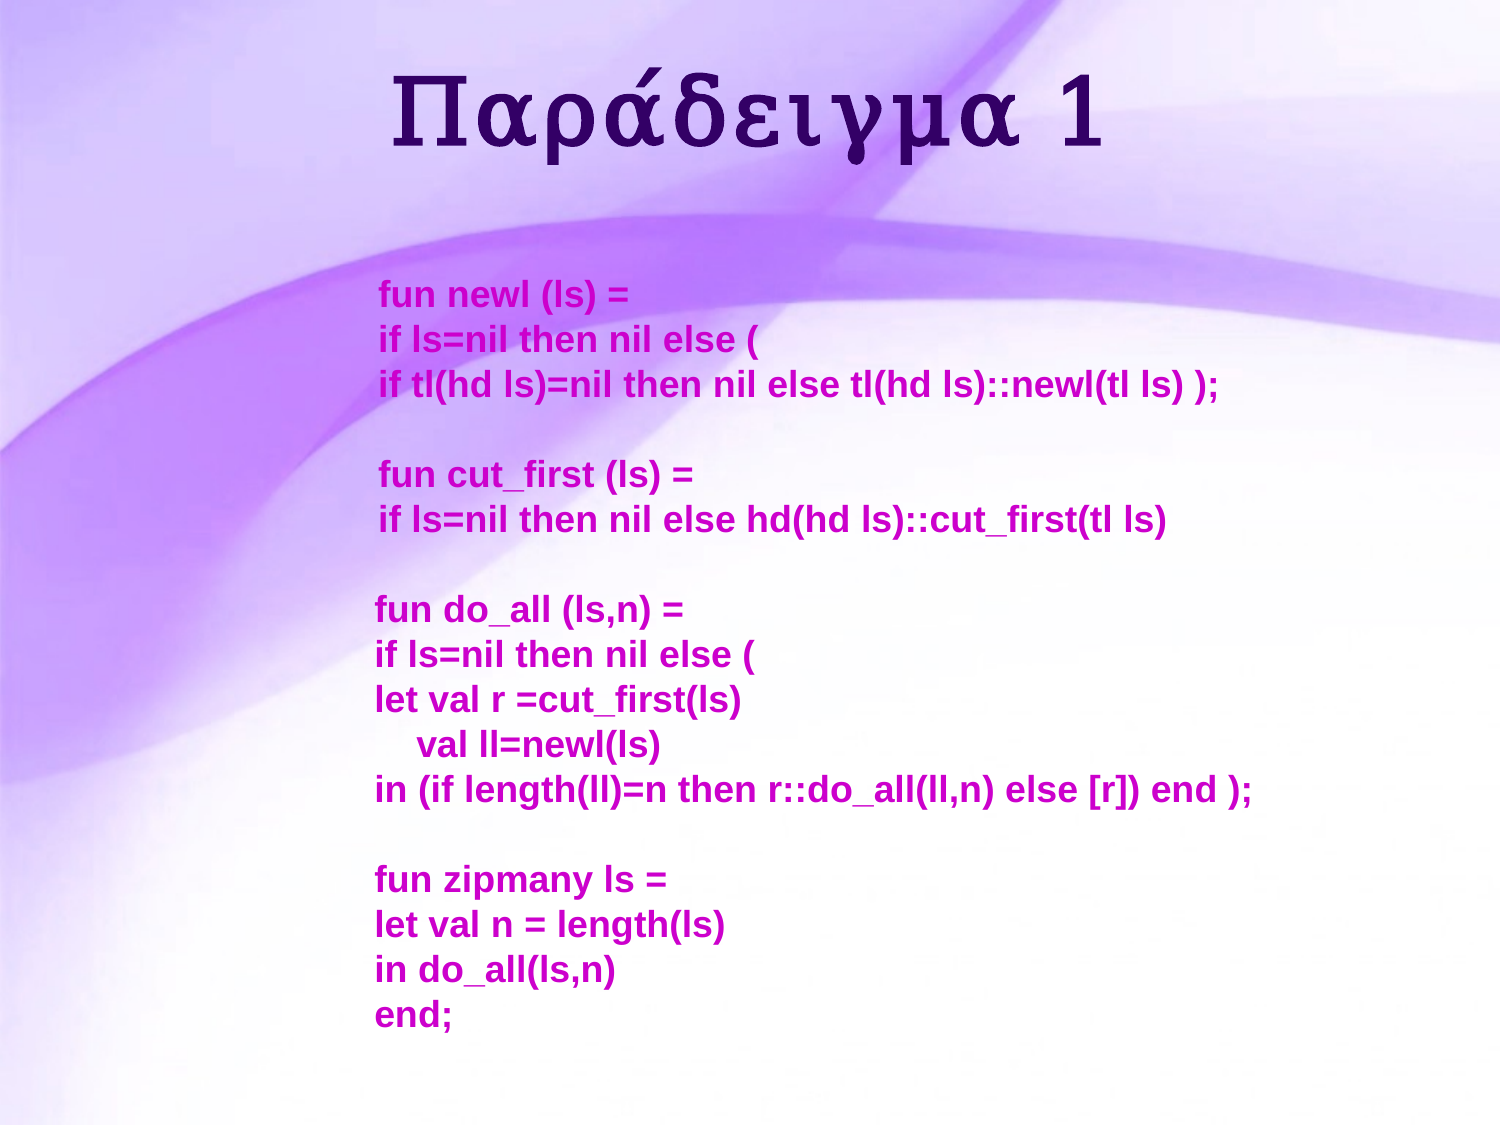

# Παράδειγμα 1
fun newl (ls) =
if ls=nil then nil else (
if tl(hd ls)=nil then nil else tl(hd ls)::newl(tl ls) );
fun cut_first (ls) =
if ls=nil then nil else hd(hd ls)::cut_first(tl ls)
 fun do_all (ls,n) =
 if ls=nil then nil else (
 let val r =cut_first(ls)
 val ll=newl(ls)
 in (if length(ll)=n then r::do_all(ll,n) else [r]) end );
 fun zipmany ls =
 let val n = length(ls)
 in do_all(ls,n)
 end;